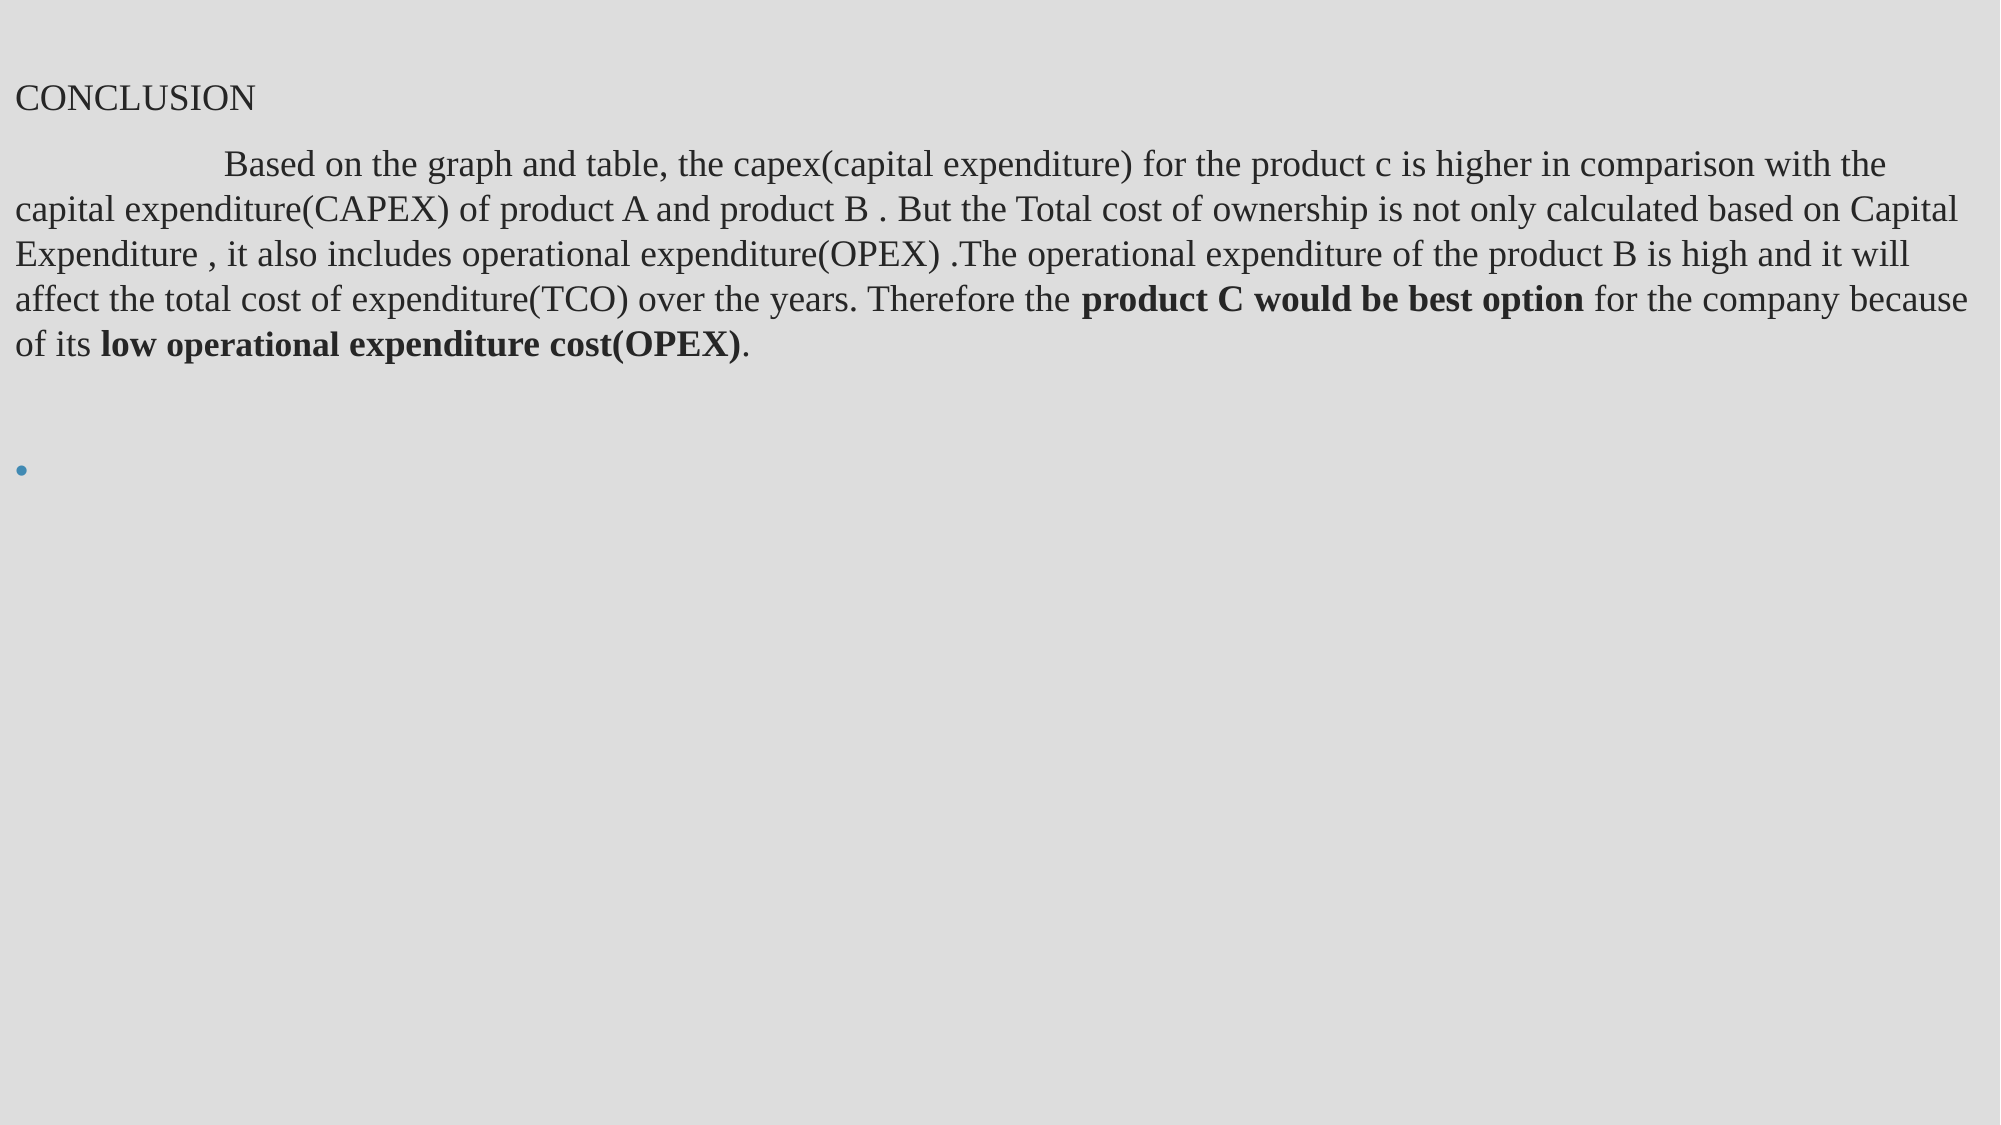

# CONCLUSION
 Based on the graph and table, the capex(capital expenditure) for the product c is higher in comparison with the capital expenditure(CAPEX) of product A and product B . But the Total cost of ownership is not only calculated based on Capital Expenditure , it also includes operational expenditure(OPEX) .The operational expenditure of the product B is high and it will affect the total cost of expenditure(TCO) over the years. Therefore the product C would be best option for the company because of its low operational expenditure cost(OPEX).